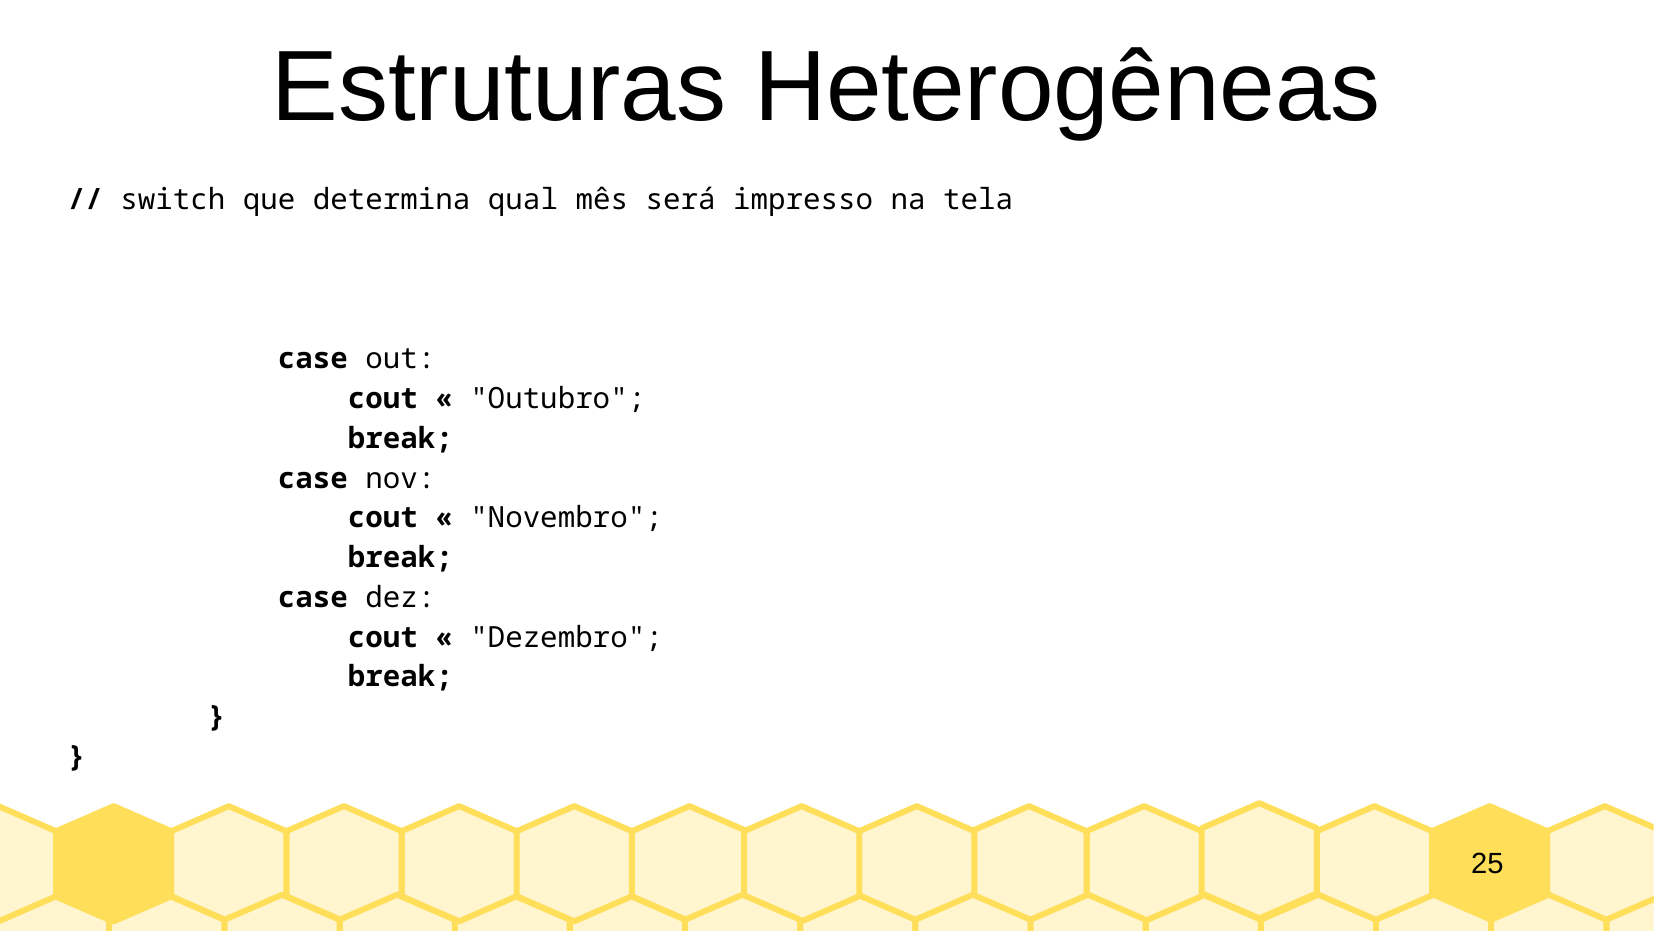

# Estruturas Heterogêneas
// switch que determina qual mês será impresso na tela
 case out:
 cout « "Outubro";
 break;
 case nov:
 cout « "Novembro";
 break;
 case dez:
 cout « "Dezembro";
 break;
 }
}